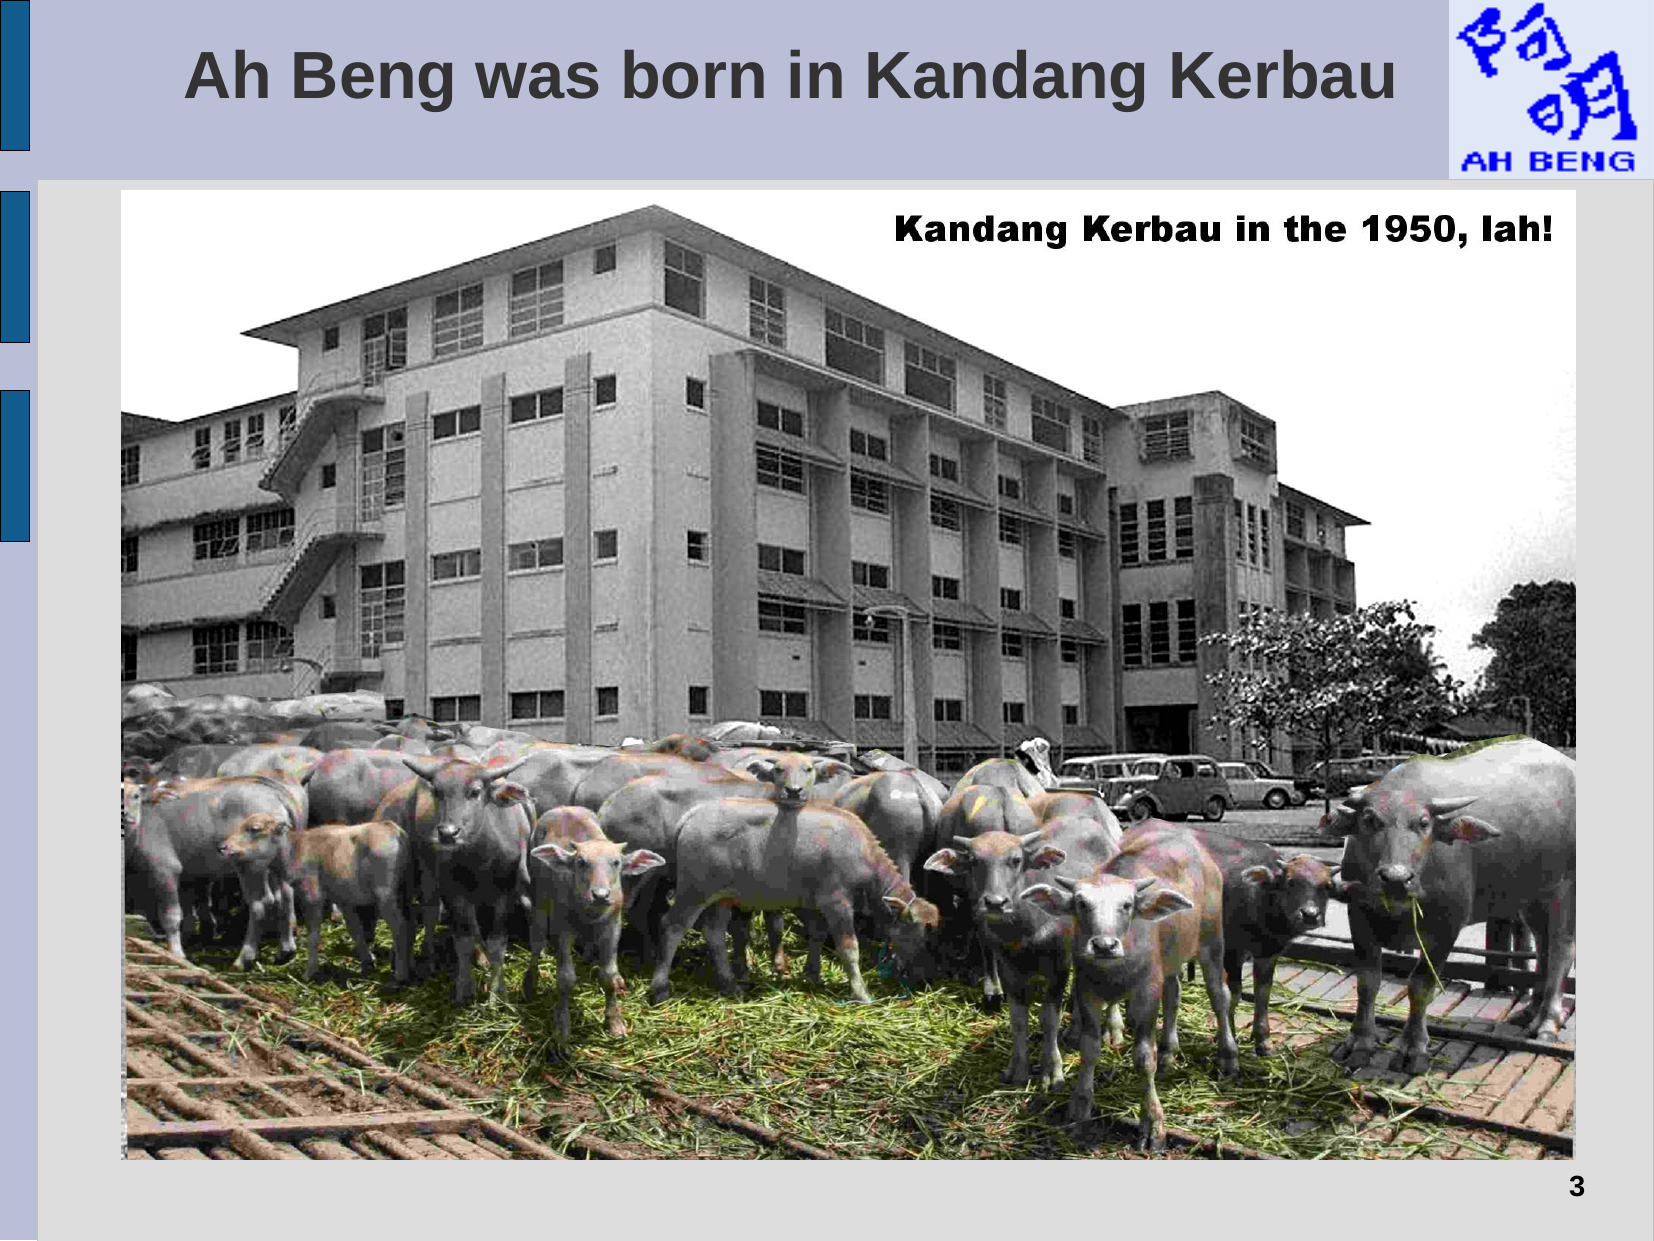

# Ah Beng was born in Kandang Kerbau